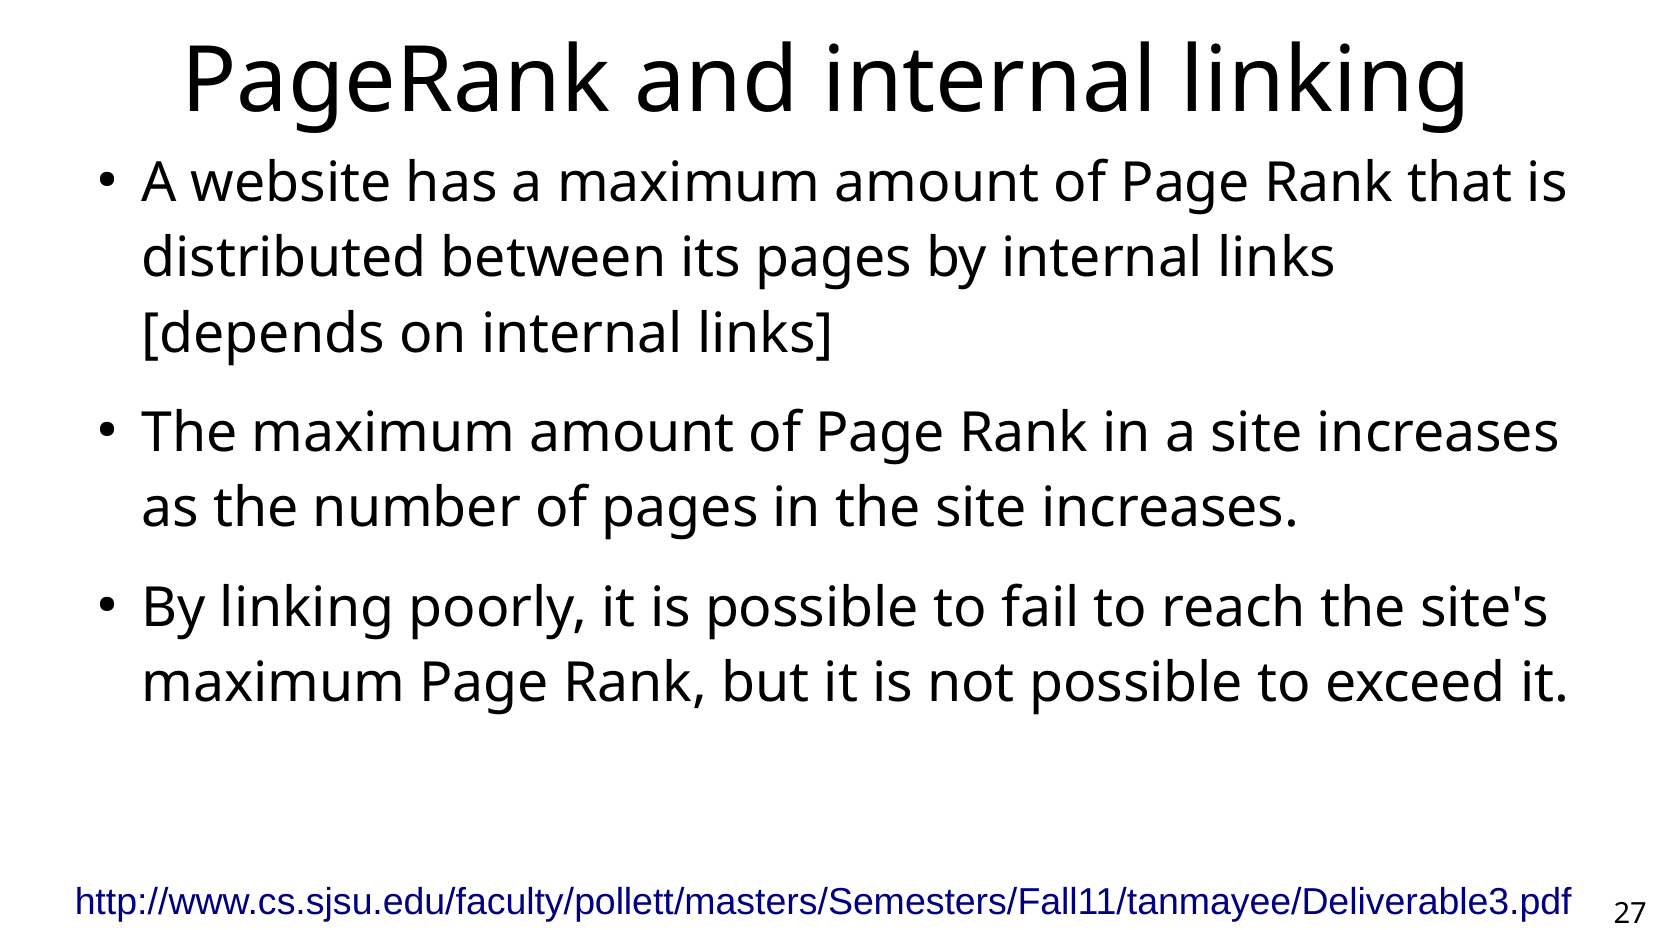

# PageRank and internal linking
A website has a maximum amount of Page Rank that is distributed between its pages by internal links [depends on internal links]
The maximum amount of Page Rank in a site increases as the number of pages in the site increases.
By linking poorly, it is possible to fail to reach the site's maximum Page Rank, but it is not possible to exceed it.
http://www.cs.sjsu.edu/faculty/pollett/masters/Semesters/Fall11/tanmayee/Deliverable3.pdf
27